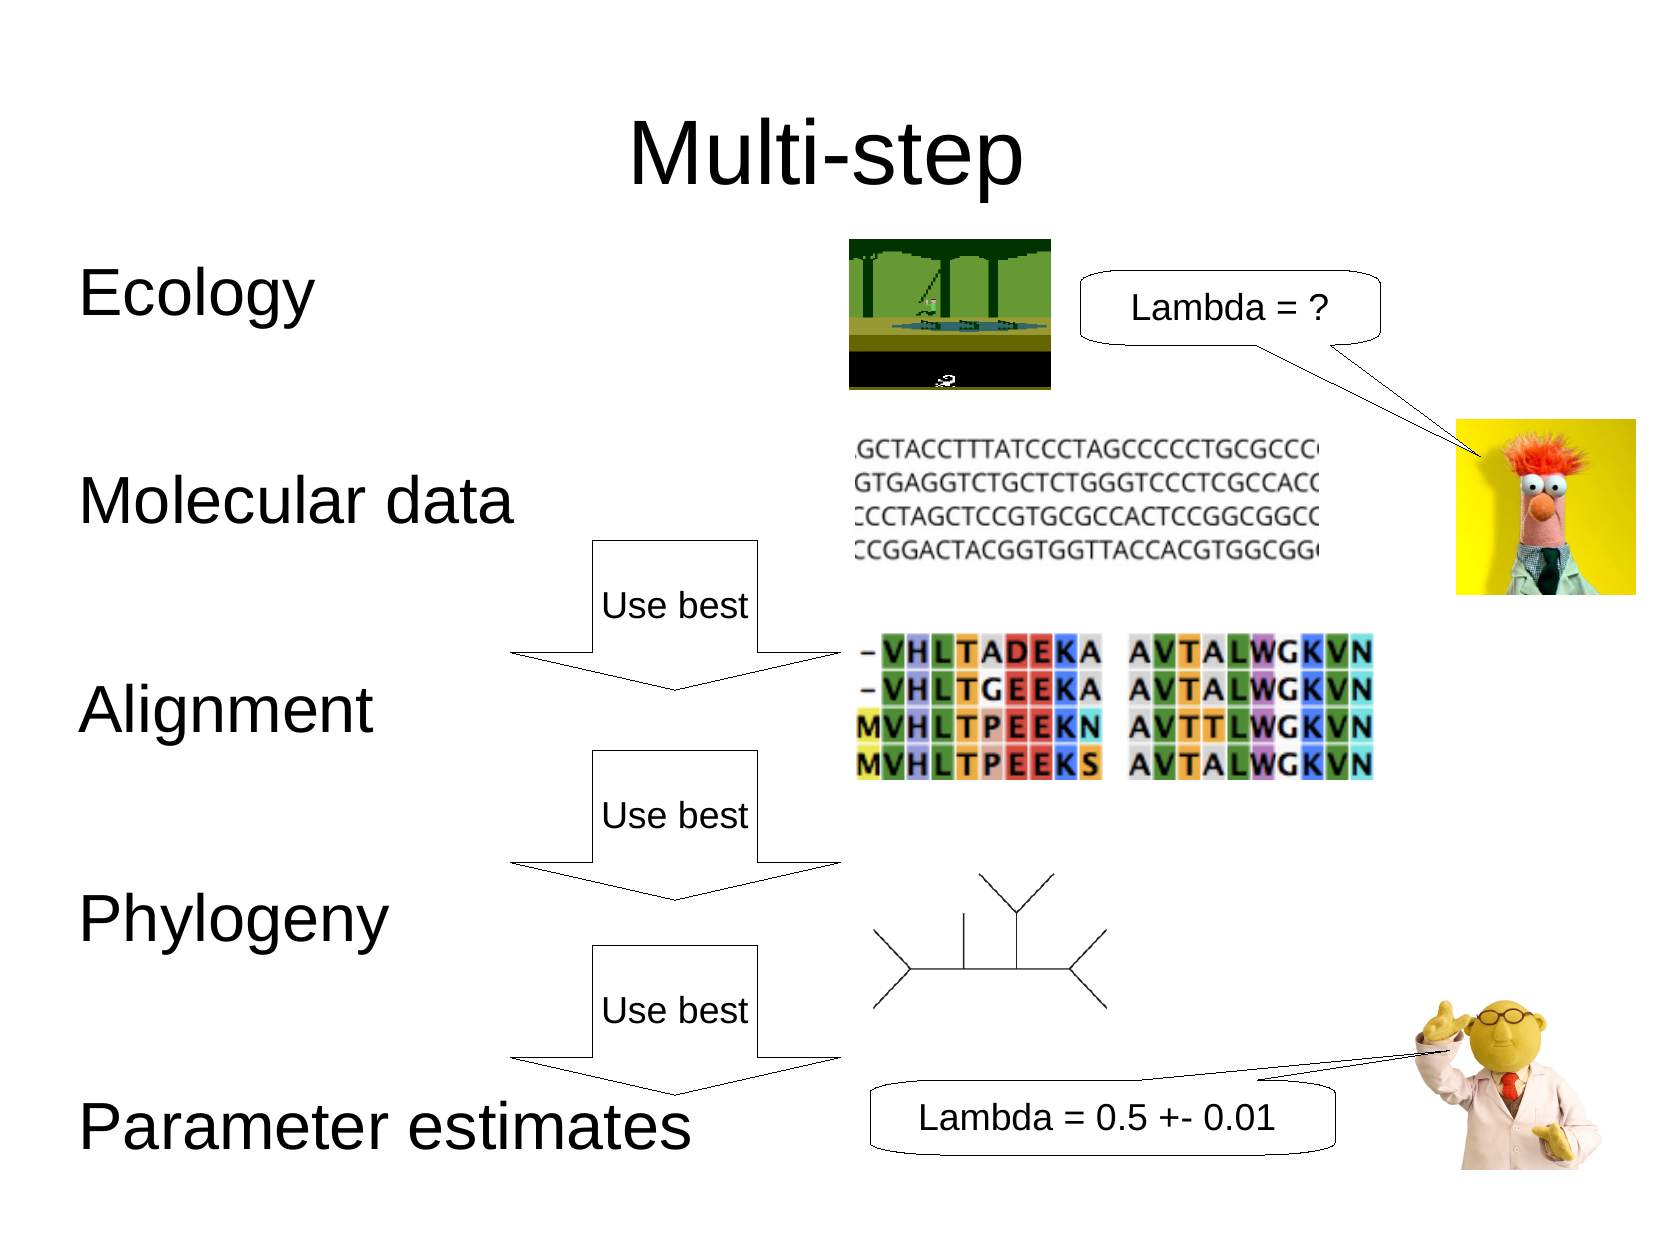

Multi-step
# Ecology
Molecular data
Alignment
Phylogeny
Parameter estimates
Lambda = ?
Use best
Use best
Use best
Lambda = 0.5 +- 0.01